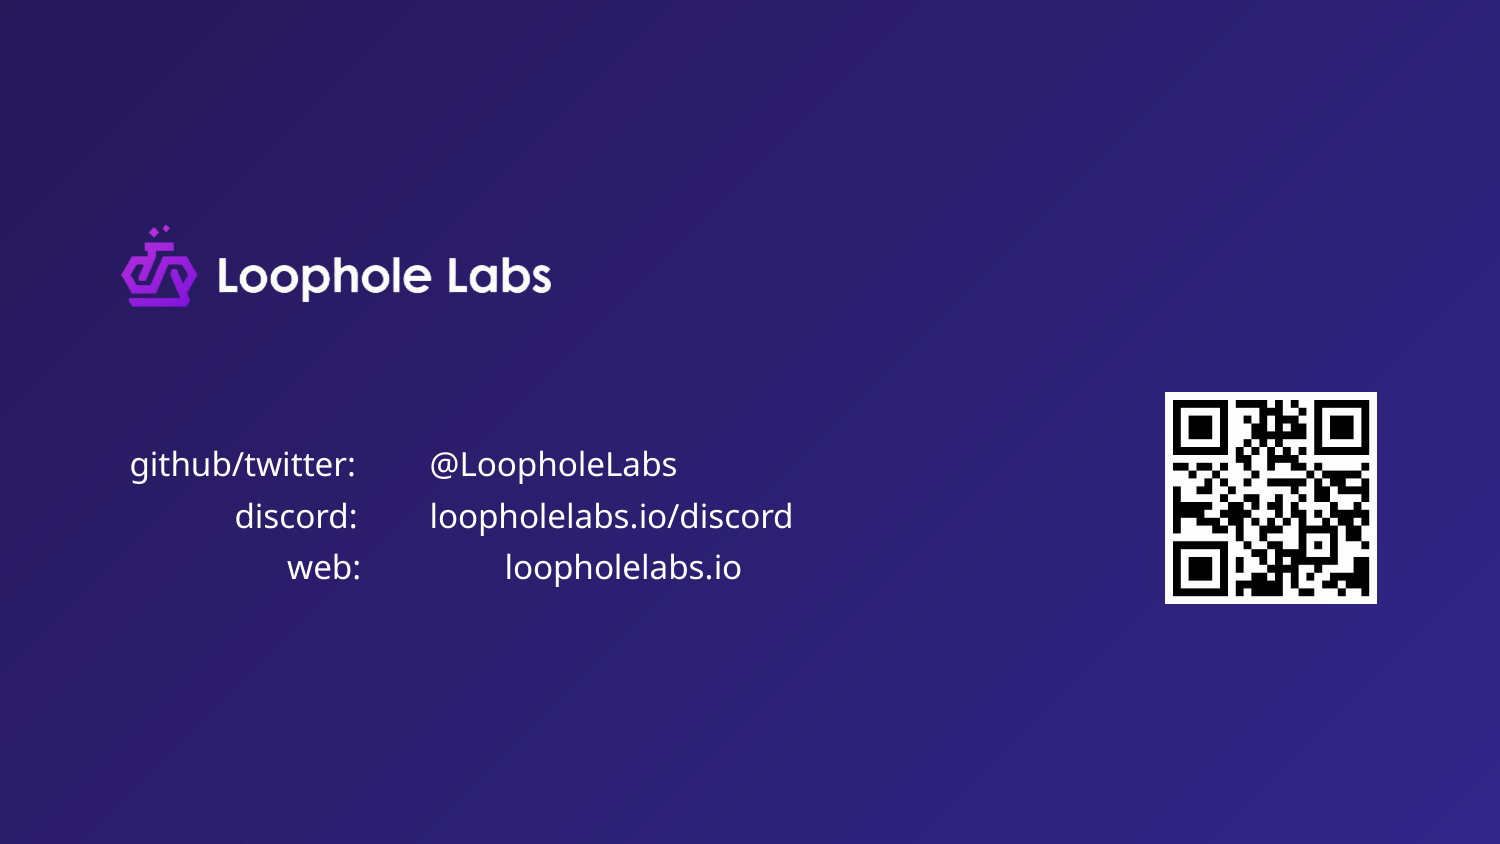

# github/twitter: 	@LoopholeLabs discord: 	loopholelabs.io/discord web: 	 	loopholelabs.io